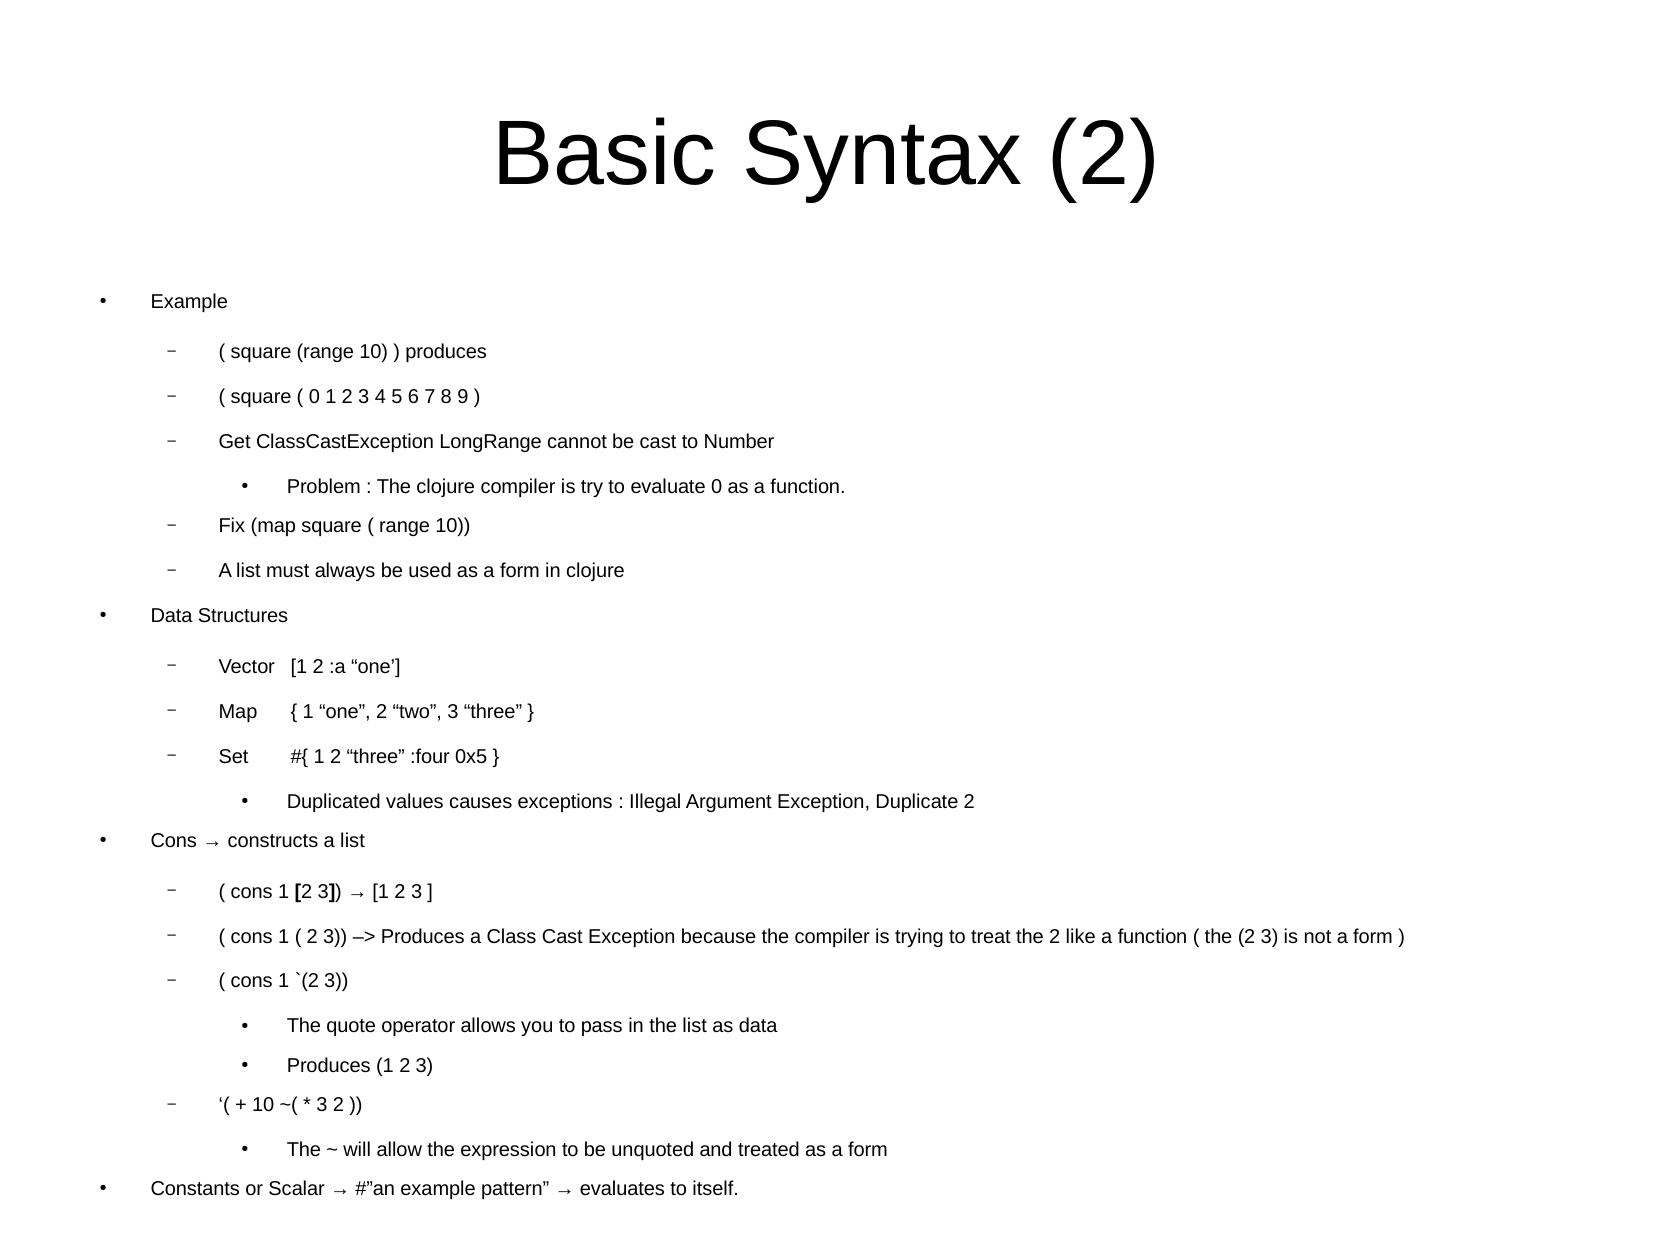

# Basic Syntax (2)
Example
( square (range 10) ) produces
( square ( 0 1 2 3 4 5 6 7 8 9 )
Get ClassCastException LongRange cannot be cast to Number
Problem : The clojure compiler is try to evaluate 0 as a function.
Fix (map square ( range 10))
A list must always be used as a form in clojure
Data Structures
Vector		[1 2 :a “one’]
Map		{ 1 “one”, 2 “two”, 3 “three” }
Set		#{ 1 2 “three” :four 0x5 }
Duplicated values causes exceptions : Illegal Argument Exception, Duplicate 2
Cons → constructs a list
( cons 1 [2 3]) → [1 2 3 ]
( cons 1 ( 2 3)) –> Produces a Class Cast Exception because the compiler is trying to treat the 2 like a function ( the (2 3) is not a form )
( cons 1 `(2 3))
The quote operator allows you to pass in the list as data
Produces (1 2 3)
‘( + 10 ~( * 3 2 ))
The ~ will allow the expression to be unquoted and treated as a form
Constants or Scalar → #”an example pattern” → evaluates to itself.